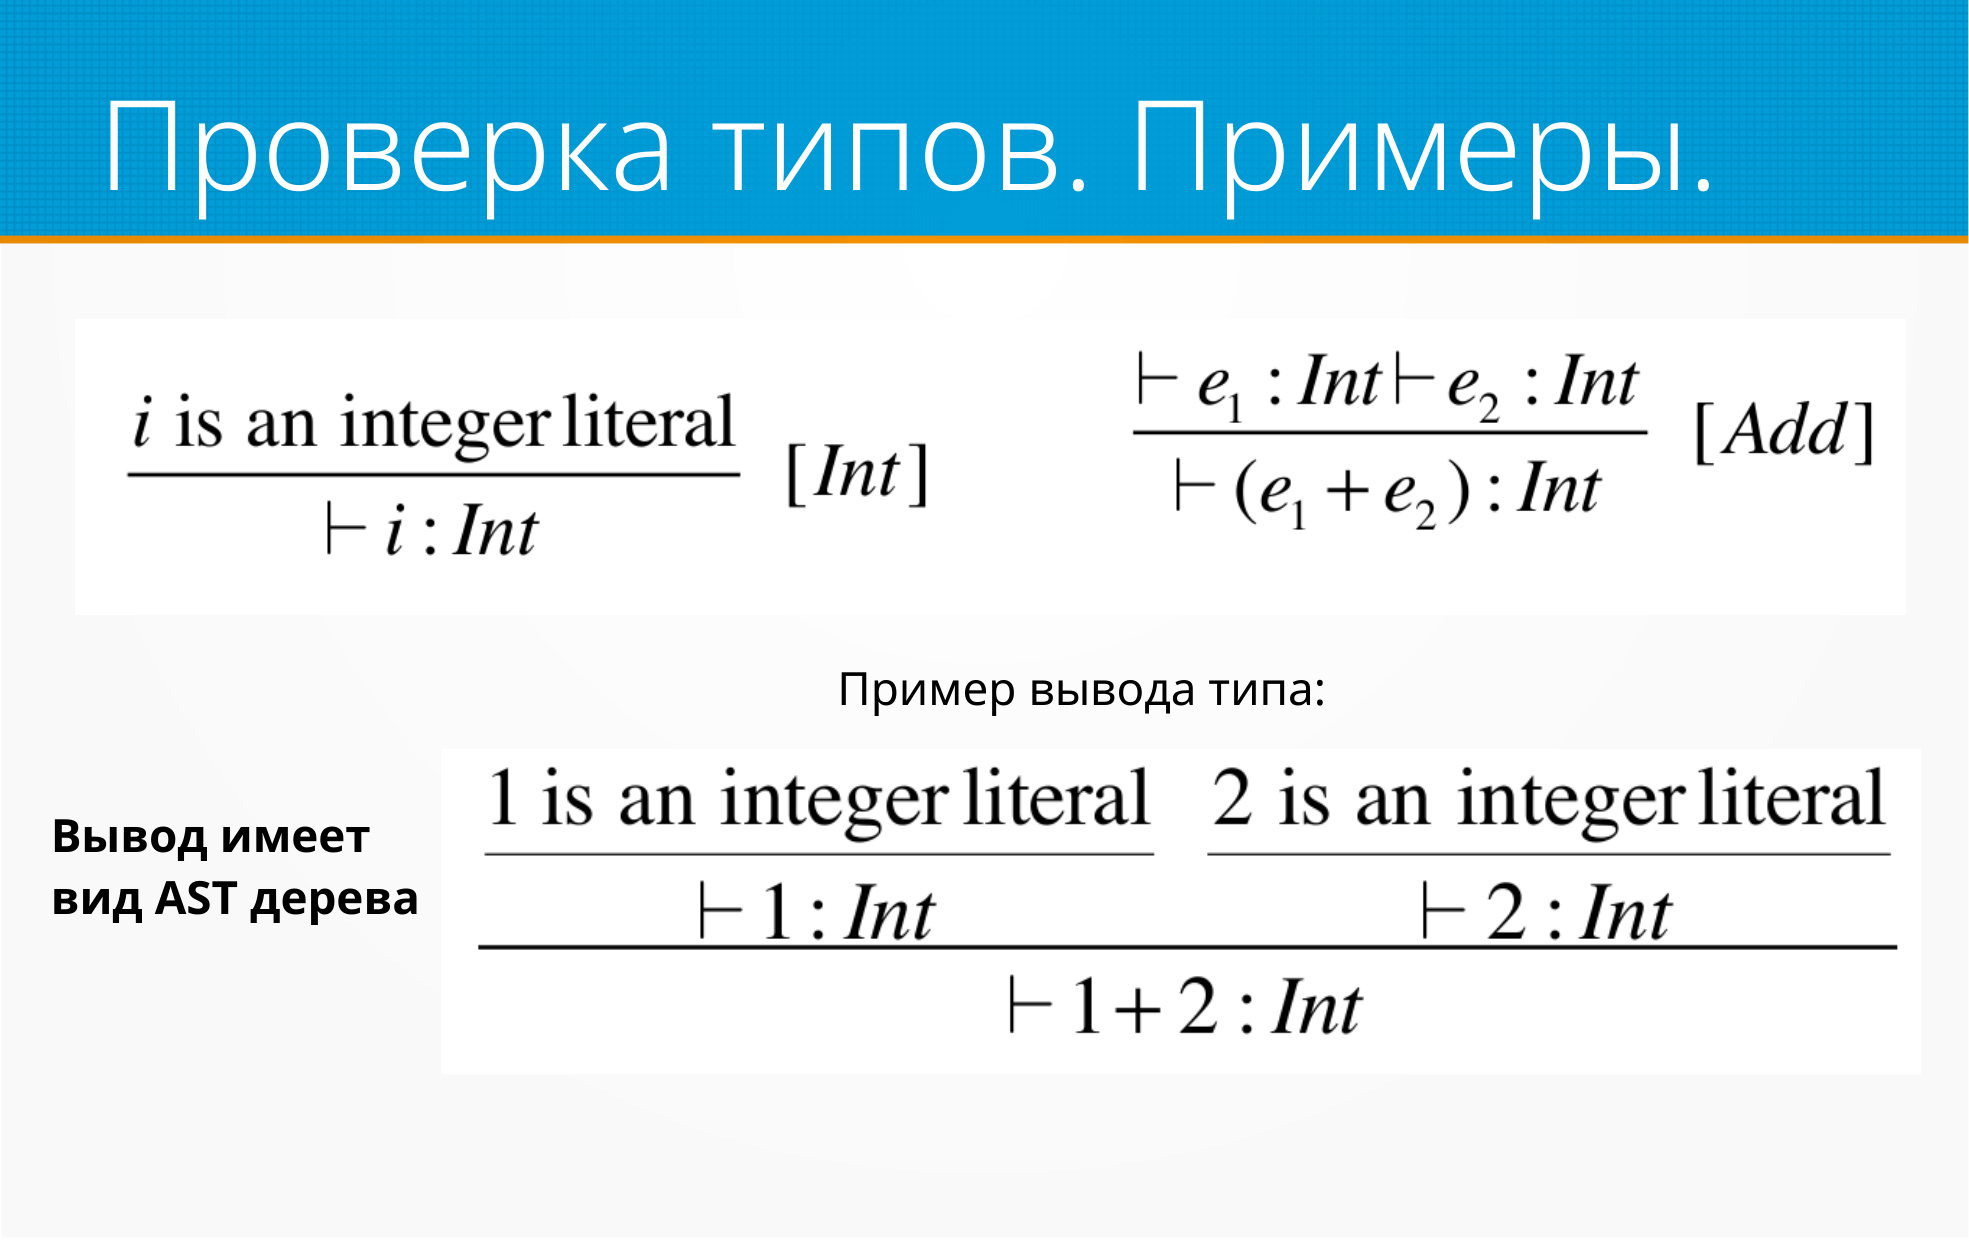

# Проверка типов. Примеры.
Пример вывода типа:
Вывод имеет
вид AST дерева